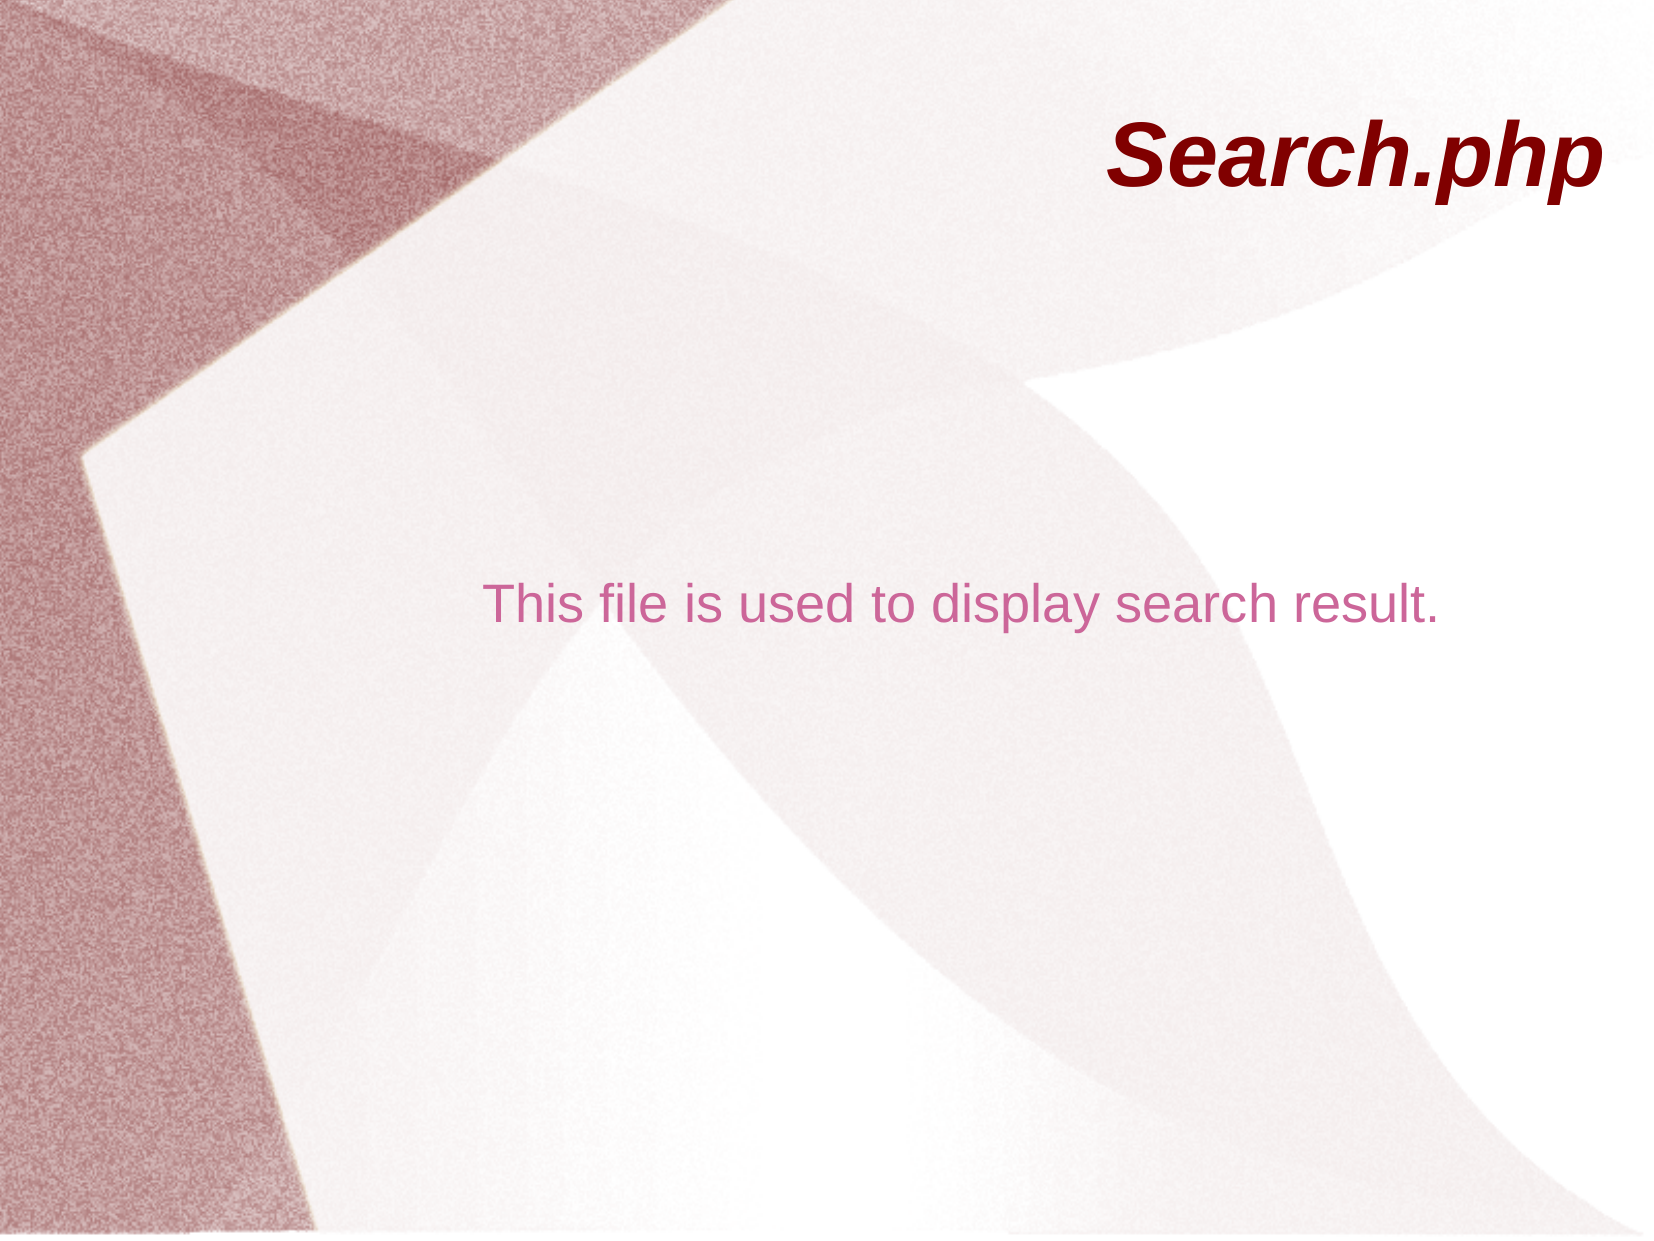

# Search.php
This file is used to display search result.